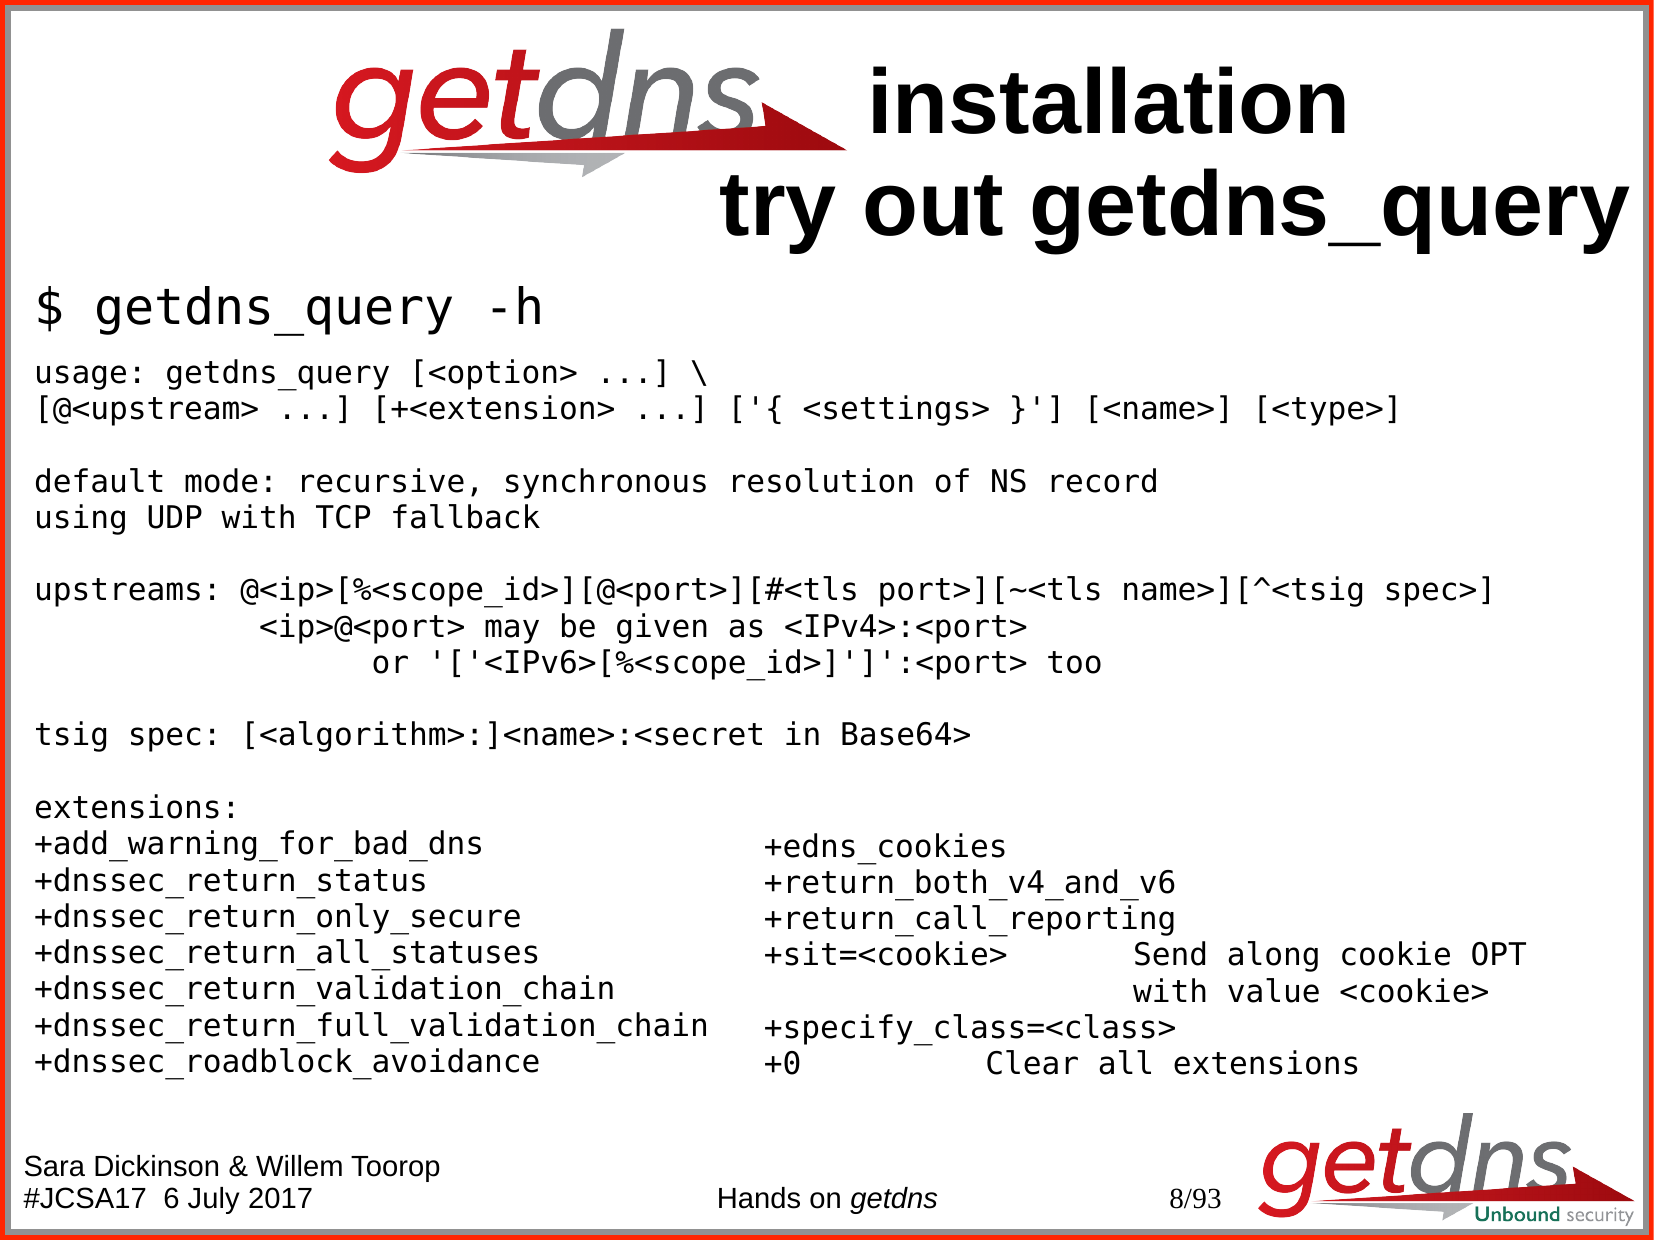

# installation try out getdns_query
$ getdns_query -h
usage: getdns_query [<option> ...] \
[@<upstream> ...] [+<extension> ...] ['{ <settings> }'] [<name>] [<type>]
default mode: recursive, synchronous resolution of NS record
using UDP with TCP fallback
upstreams: @<ip>[%<scope_id>][@<port>][#<tls port>][~<tls name>][^<tsig spec>]
 <ip>@<port> may be given as <IPv4>:<port>
 or '['<IPv6>[%<scope_id>]']':<port> too
tsig spec: [<algorithm>:]<name>:<secret in Base64>
extensions:
+add_warning_for_bad_dns
+dnssec_return_status
+dnssec_return_only_secure
+dnssec_return_all_statuses
+dnssec_return_validation_chain
+dnssec_return_full_validation_chain
+dnssec_roadblock_avoidance
+edns_cookies
+return_both_v4_and_v6
+return_call_reporting
+sit=<cookie>		Send along cookie OPT
					with value <cookie>
+specify_class=<class>
+0			Clear all extensions
8